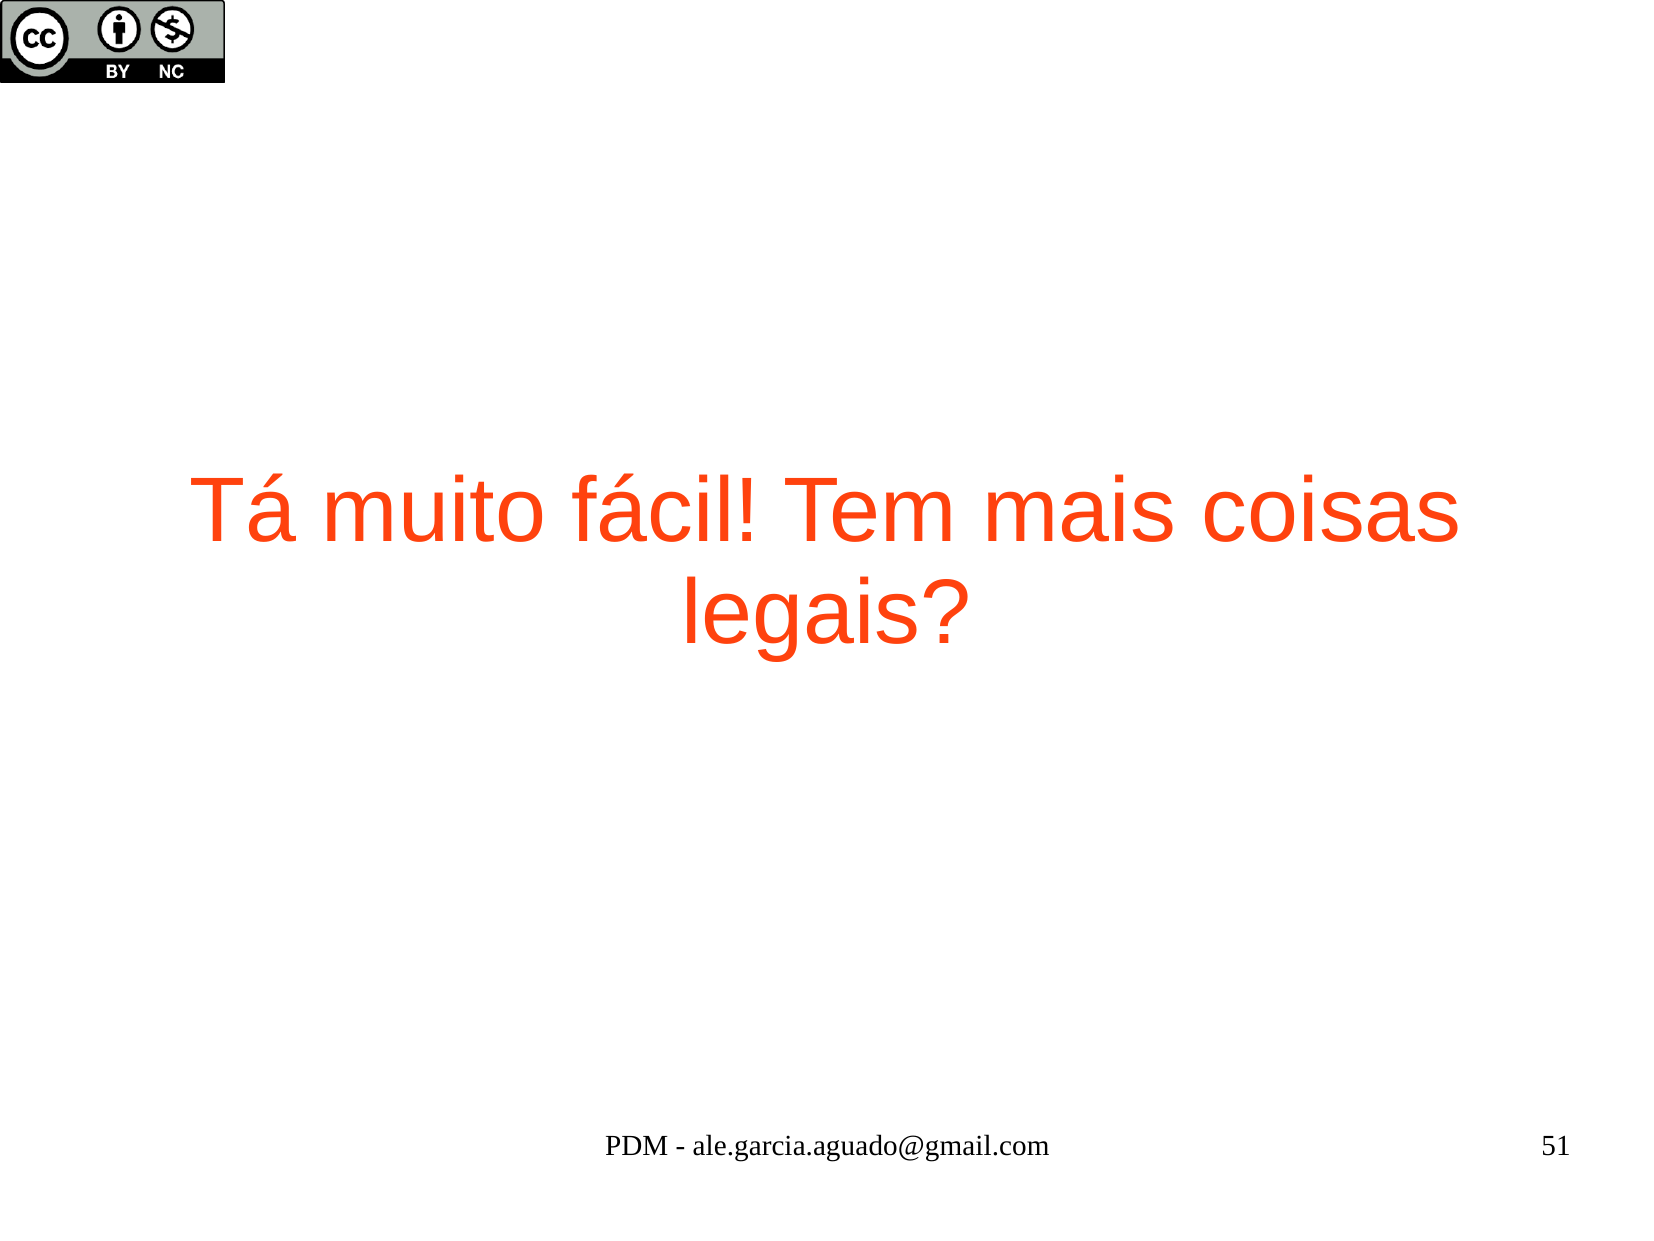

# Tá muito fácil! Tem mais coisas legais?
PDM - ale.garcia.aguado@gmail.com
51